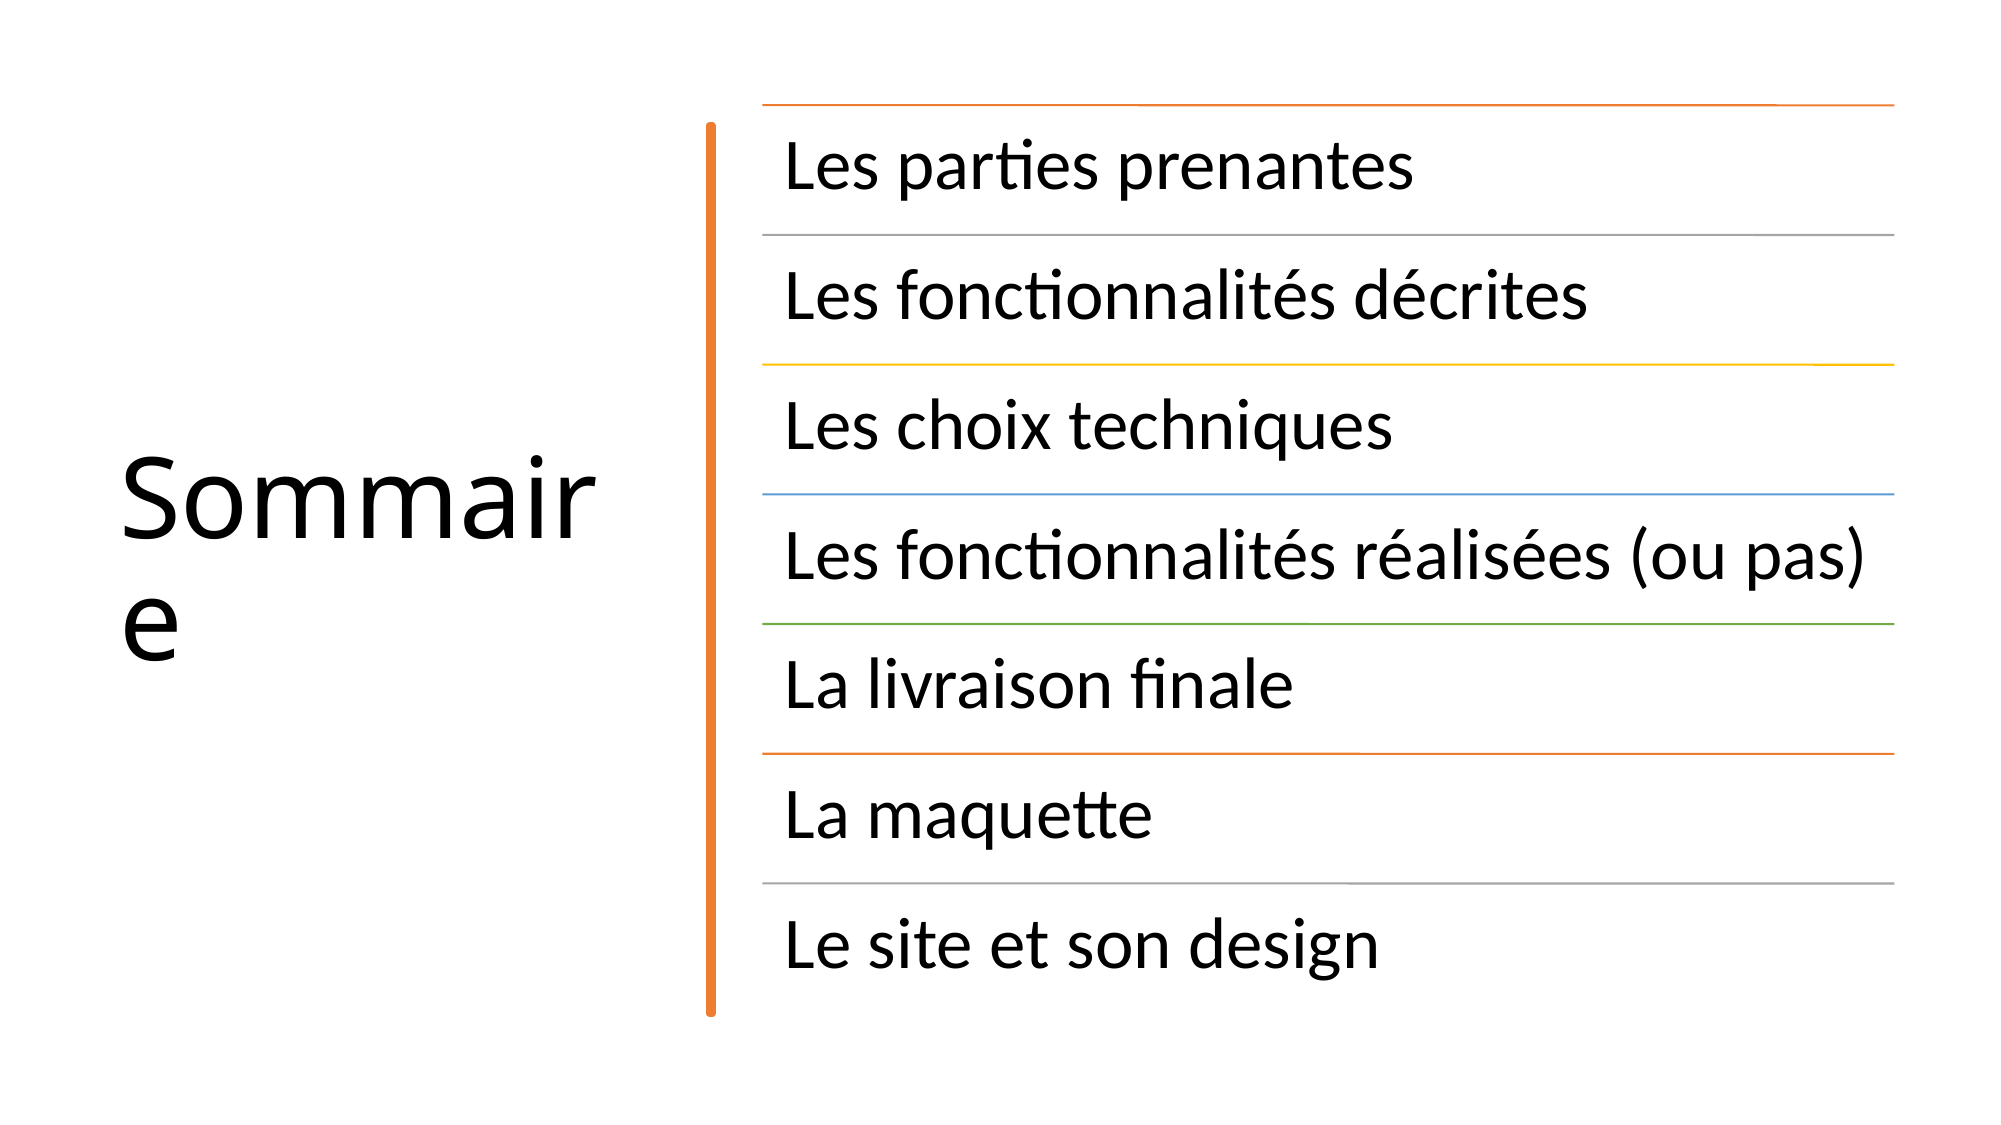

# Sommaire
Les parties prenantes
Les fonctionnalités décrites
Les choix techniques
Les fonctionnalités réalisées (ou pas)
La livraison finale
La maquette
Le site et son design